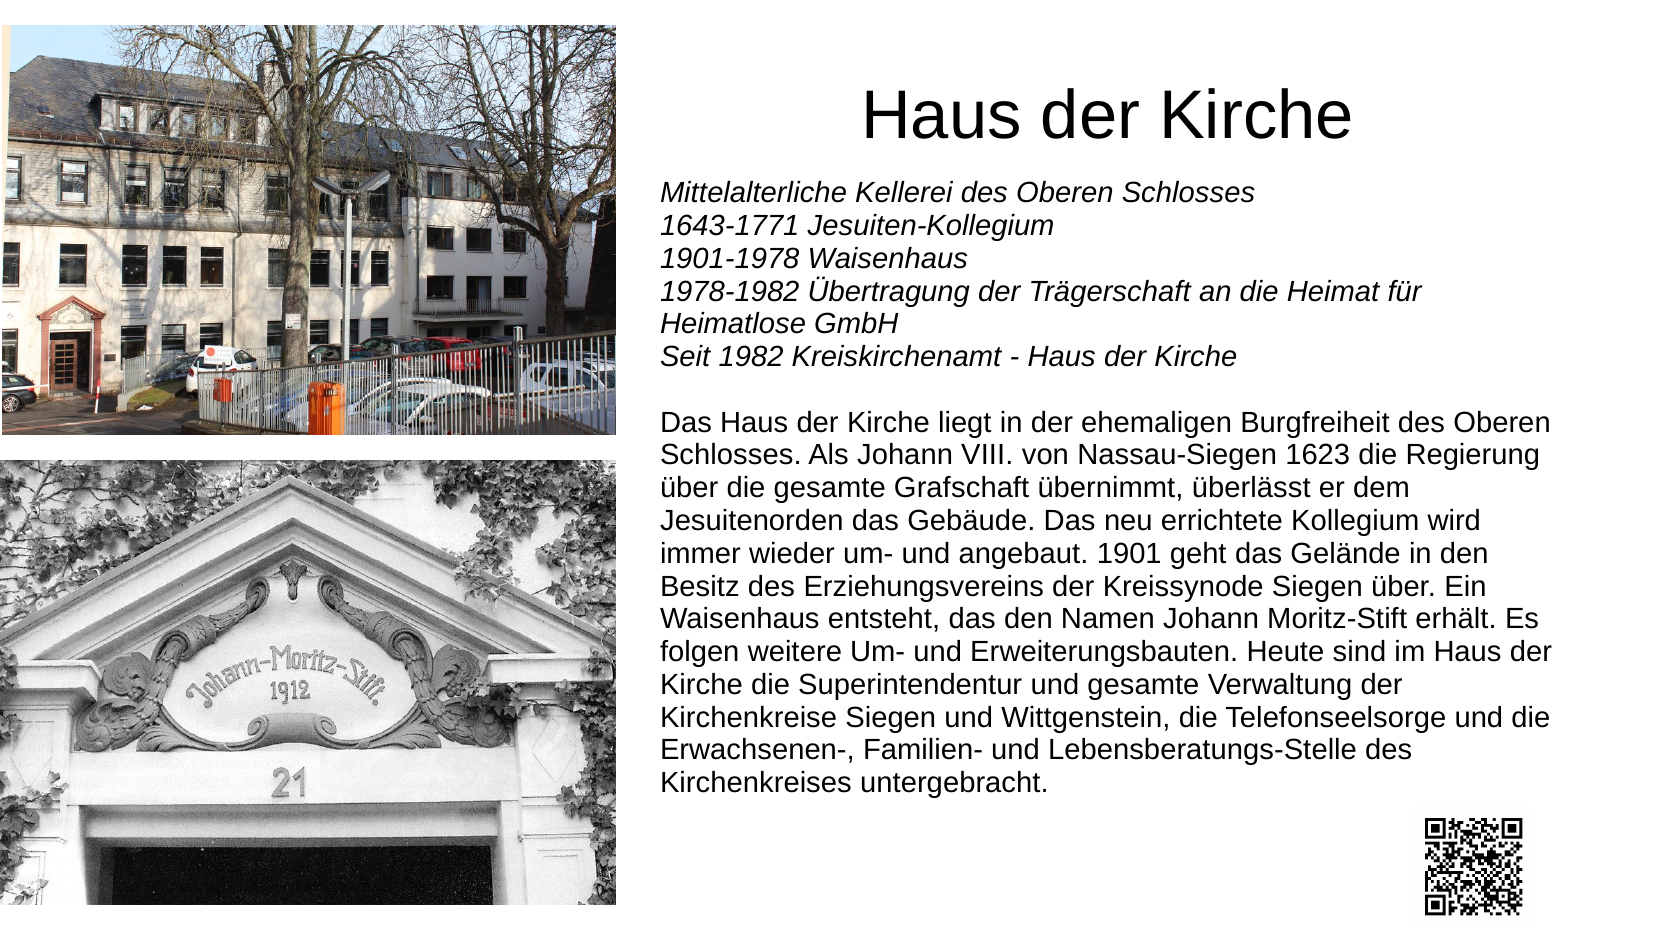

# Haus der Kirche
Mittelalterliche Kellerei des Oberen Schlosses
1643-1771 Jesuiten-Kollegium
1901-1978 Waisenhaus
1978-1982 Übertragung der Trägerschaft an die Heimat für Heimatlose GmbH
Seit 1982 Kreiskirchenamt - Haus der Kirche
Das Haus der Kirche liegt in der ehemaligen Burgfreiheit des Oberen Schlosses. Als Johann VIII. von Nassau-Siegen 1623 die Regierung über die gesamte Grafschaft übernimmt, überlässt er dem Jesuitenorden das Gebäude. Das neu errichtete Kollegium wird immer wieder um- und angebaut. 1901 geht das Gelände in den Besitz des Erziehungsvereins der Kreissynode Siegen über. Ein Waisenhaus entsteht, das den Namen Johann Moritz-Stift erhält. Es folgen weitere Um- und Erweiterungsbauten. Heute sind im Haus der Kirche die Superintendentur und gesamte Verwaltung der Kirchenkreise Siegen und Wittgenstein, die Telefonseelsorge und die Erwachsenen-, Familien- und Lebensberatungs-Stelle des Kirchenkreises untergebracht.